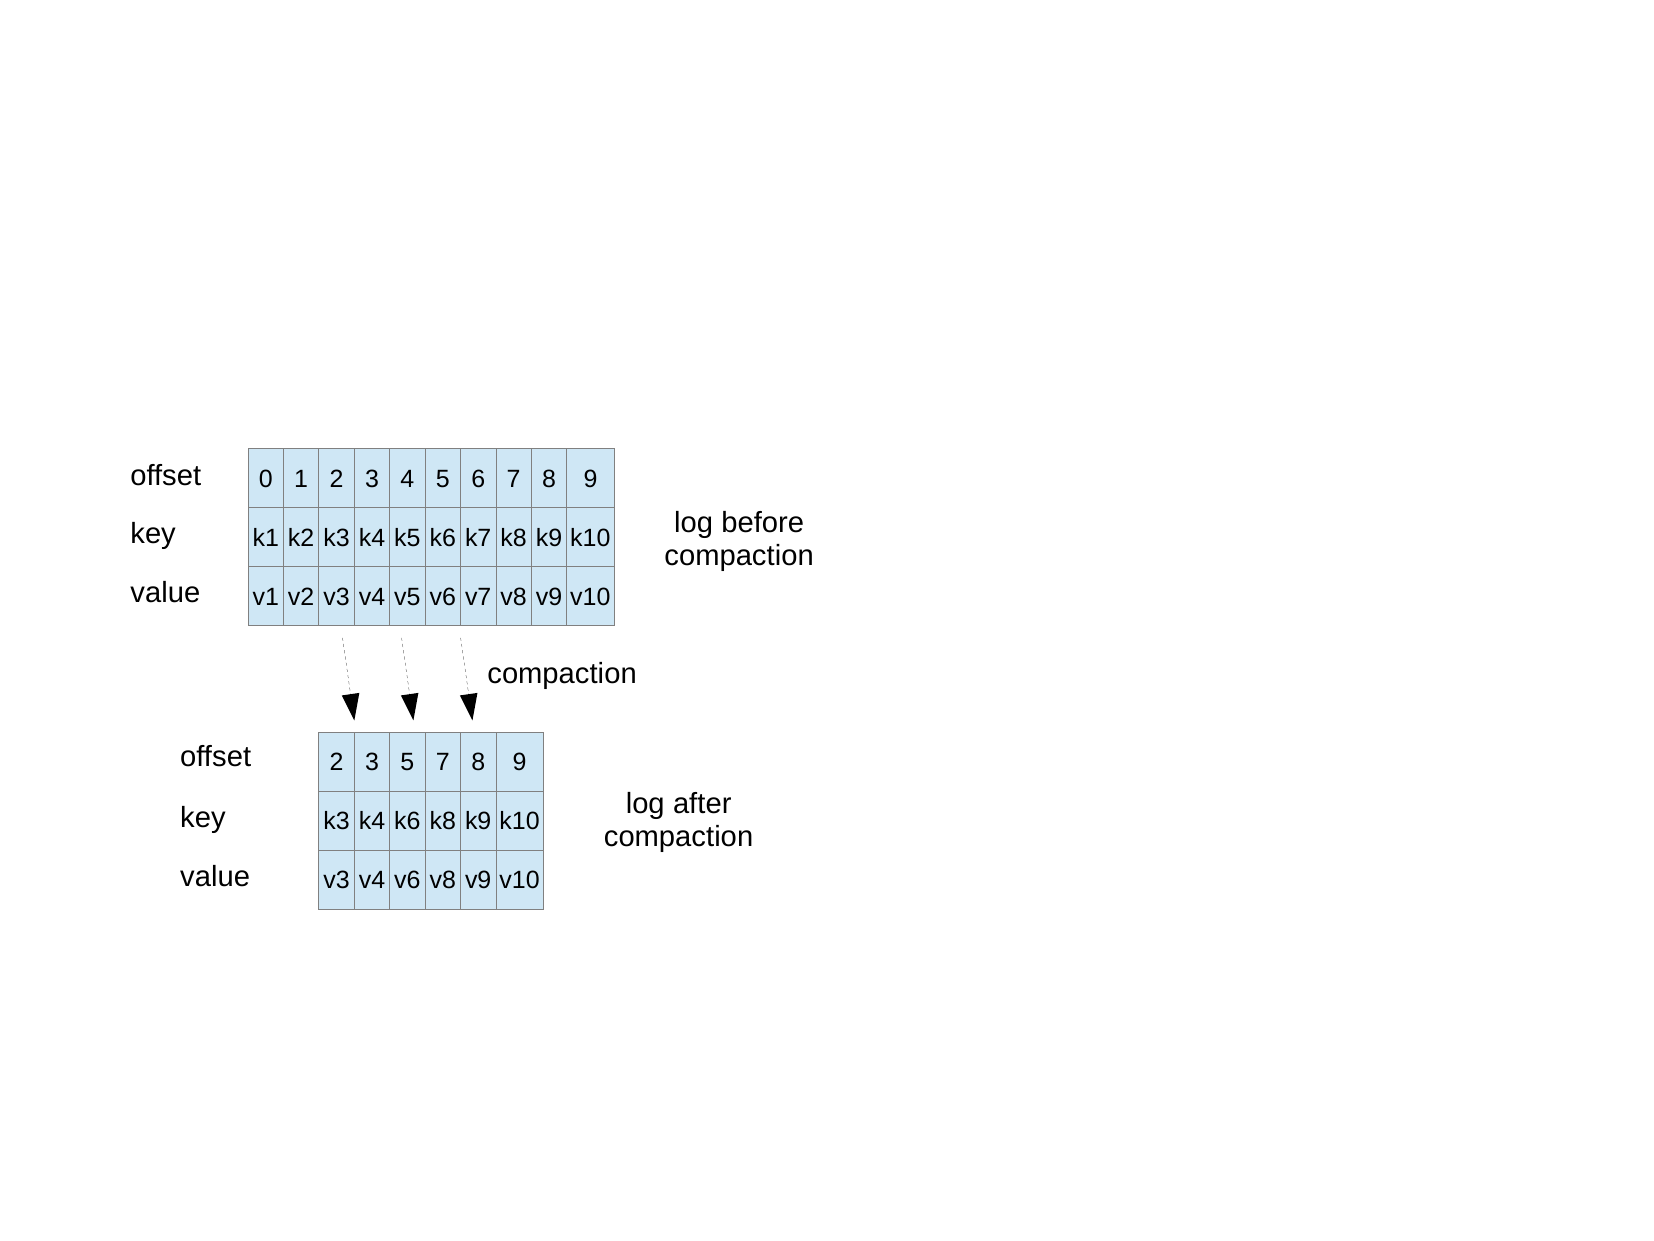

0
1
2
3
4
5
6
7
8
9
offset
log before
compaction
k1
k2
k3
k4
k5
k6
k7
k8
k9
k10
key
v1
v2
v3
v4
v5
v6
v7
v8
v9
v10
value
compaction
offset
2
3
5
7
8
9
log after
compaction
k3
k4
k6
k8
k9
k10
key
v3
v4
v6
v8
v9
v10
value